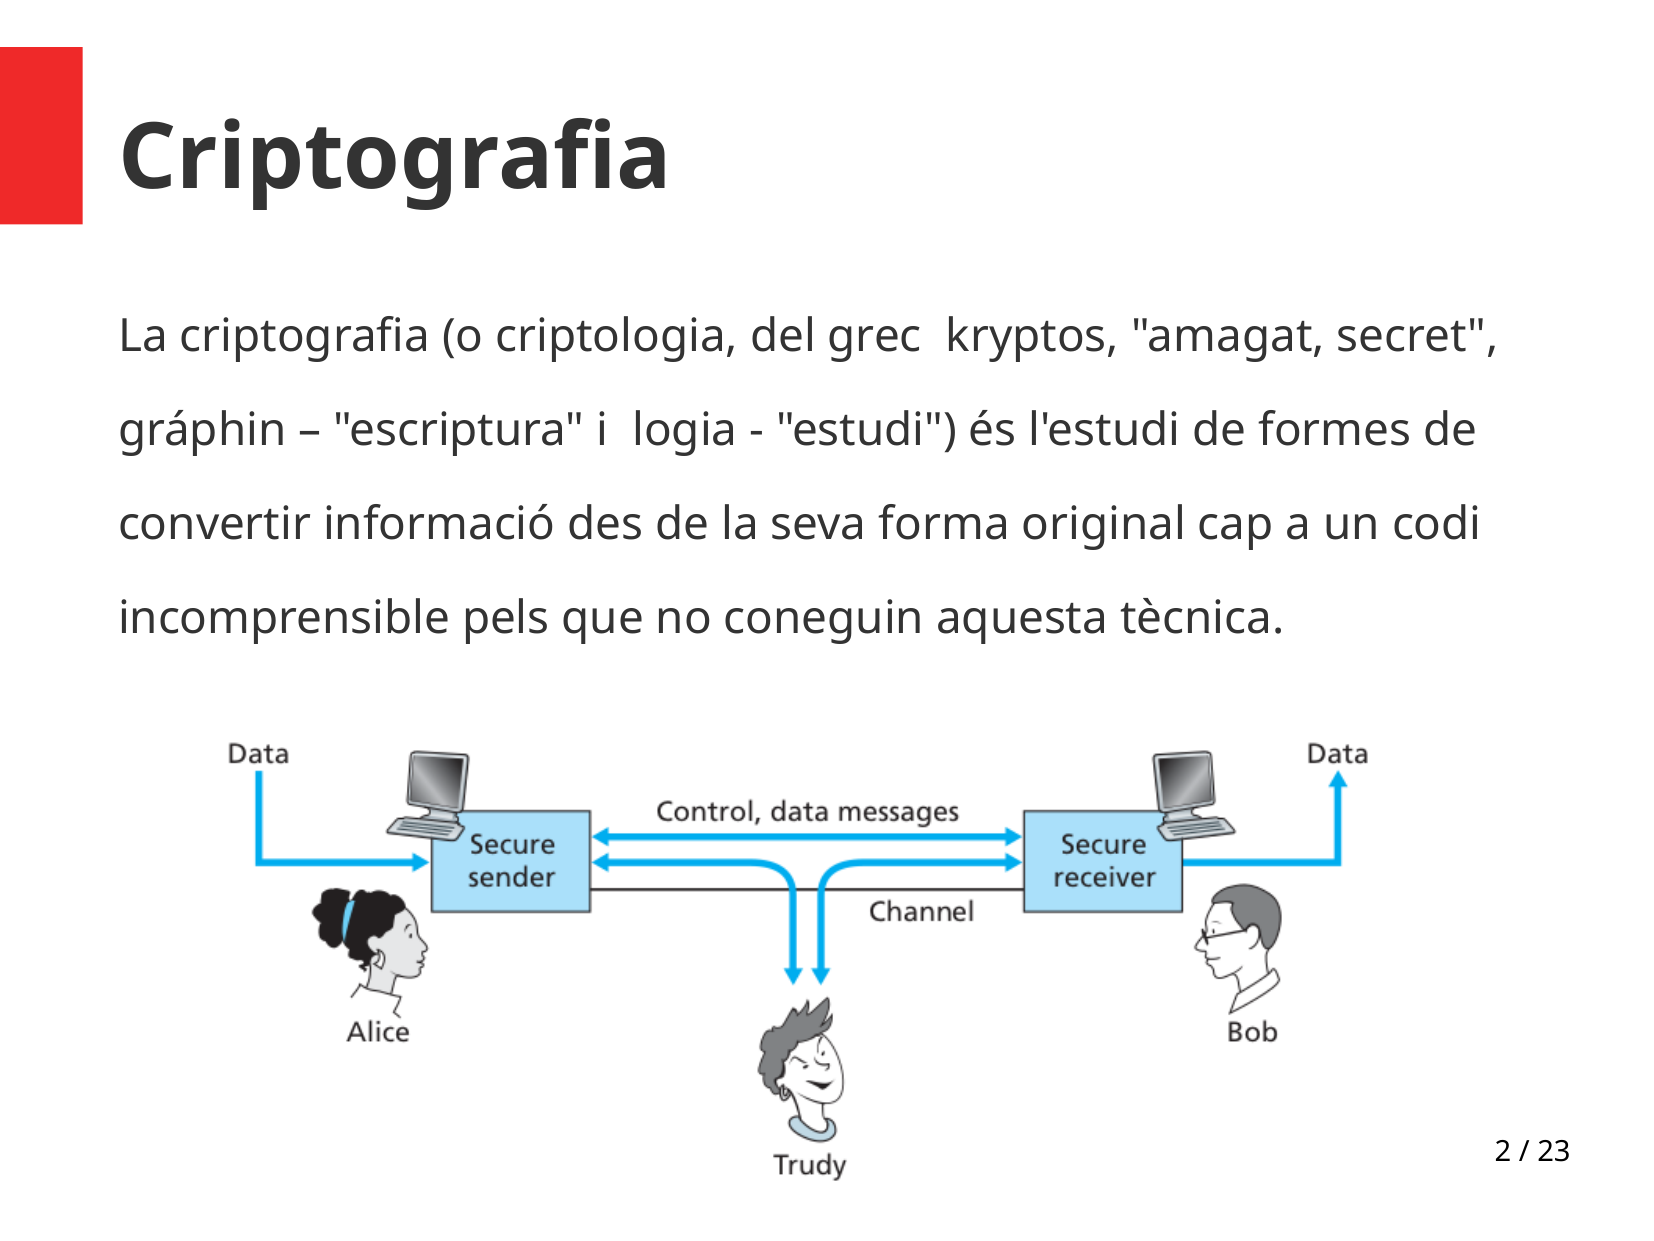

# Criptografia
La criptografia (o criptologia, del grec kryptos, "amagat, secret", gráphin – "escriptura" i logia - "estudi") és l'estudi de formes de convertir informació des de la seva forma original cap a un codi incomprensible pels que no coneguin aquesta tècnica.
2